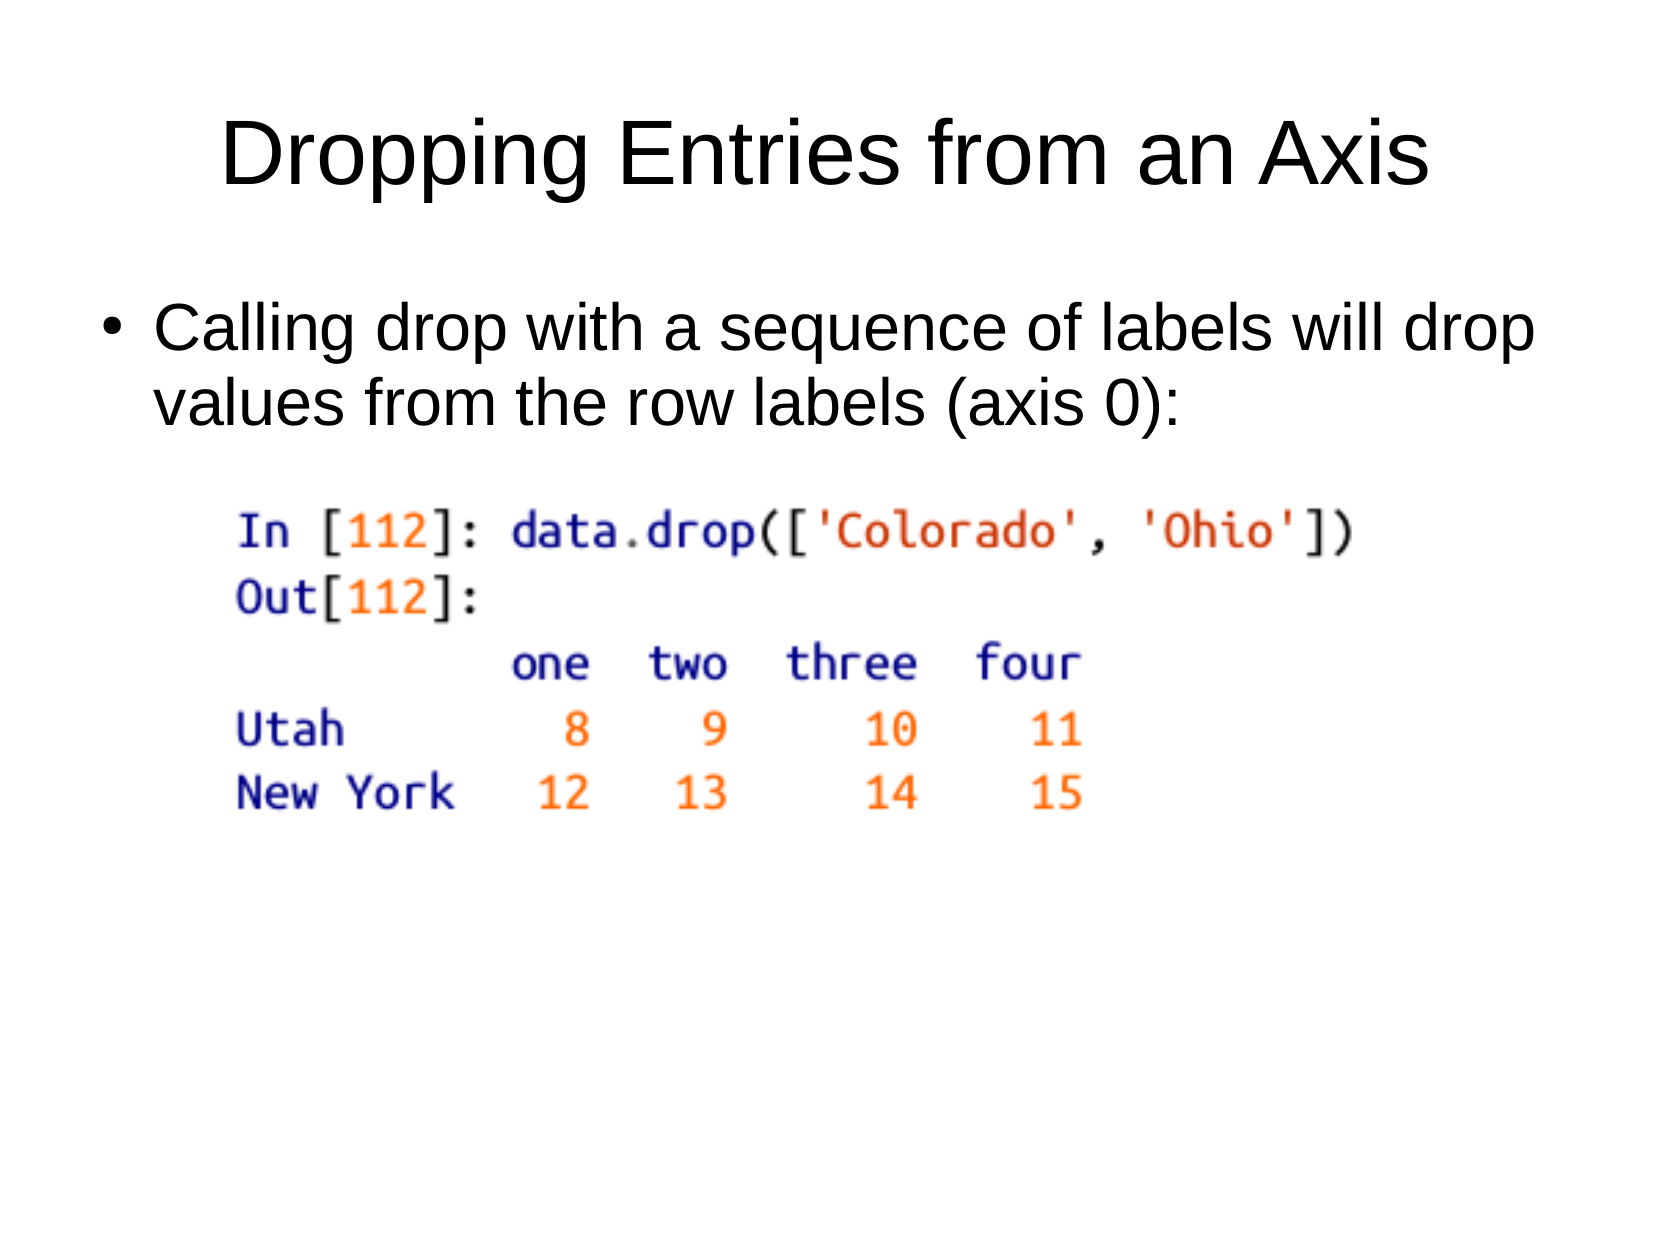

# Dropping Entries from an Axis
Calling drop with a sequence of labels will drop values from the row labels (axis 0):